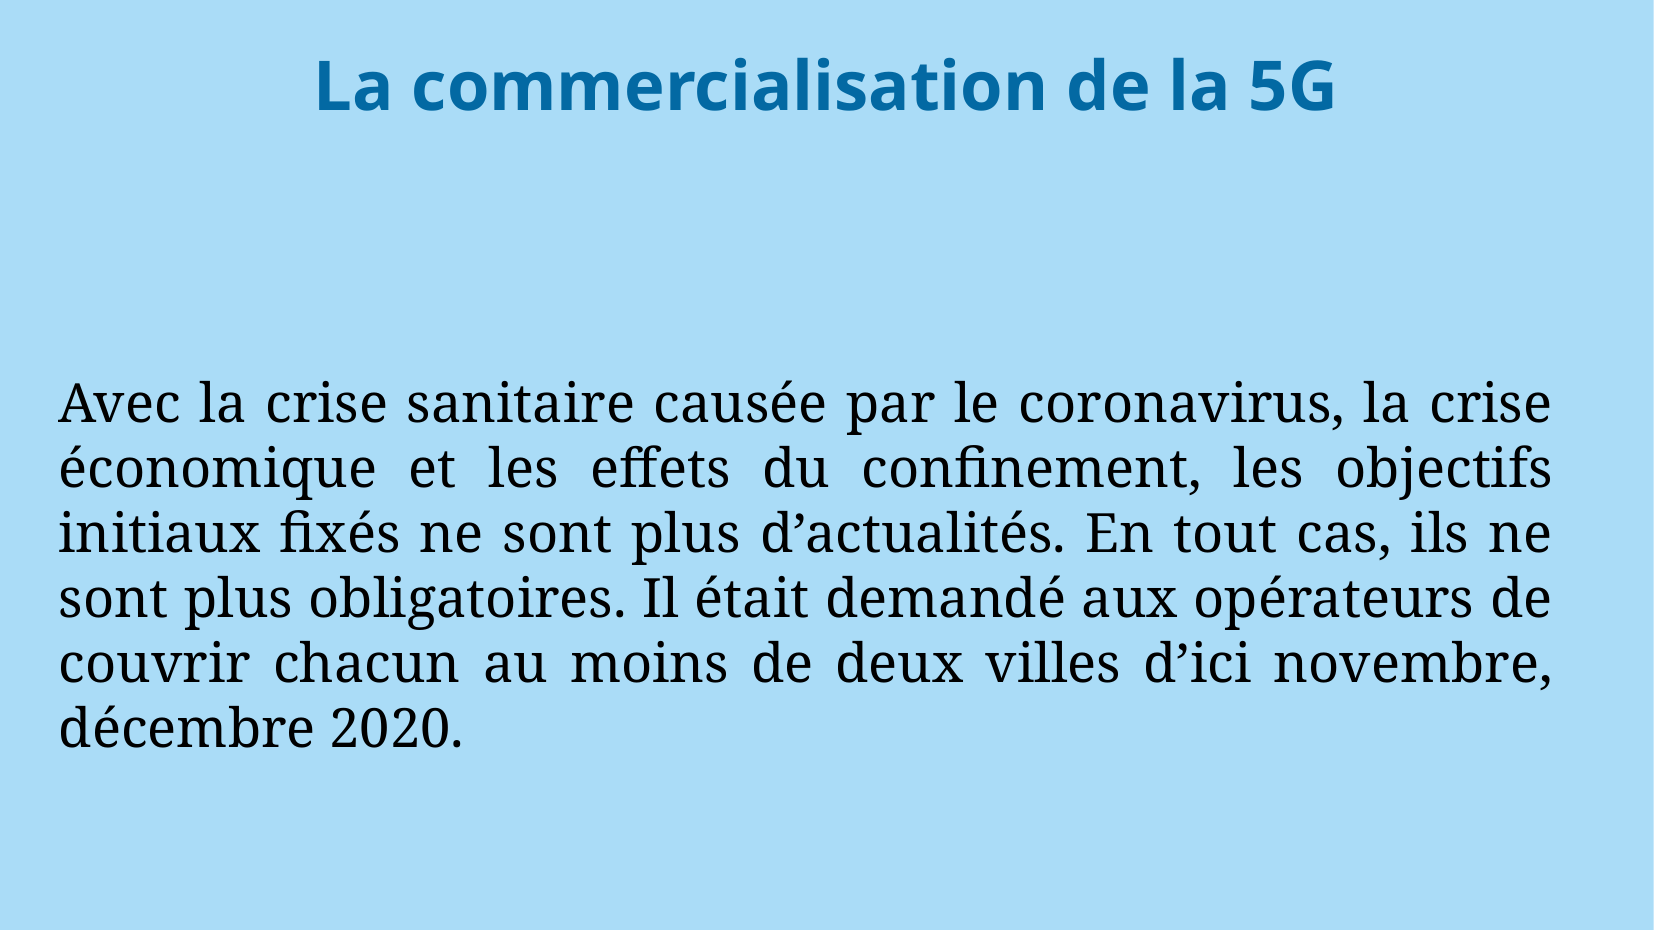

# La commercialisation de la 5G
Avec la crise sanitaire causée par le coronavirus, la crise économique et les effets du confinement, les objectifs initiaux fixés ne sont plus d’actualités. En tout cas, ils ne sont plus obligatoires. Il était demandé aux opérateurs de couvrir chacun au moins de deux villes d’ici novembre, décembre 2020.